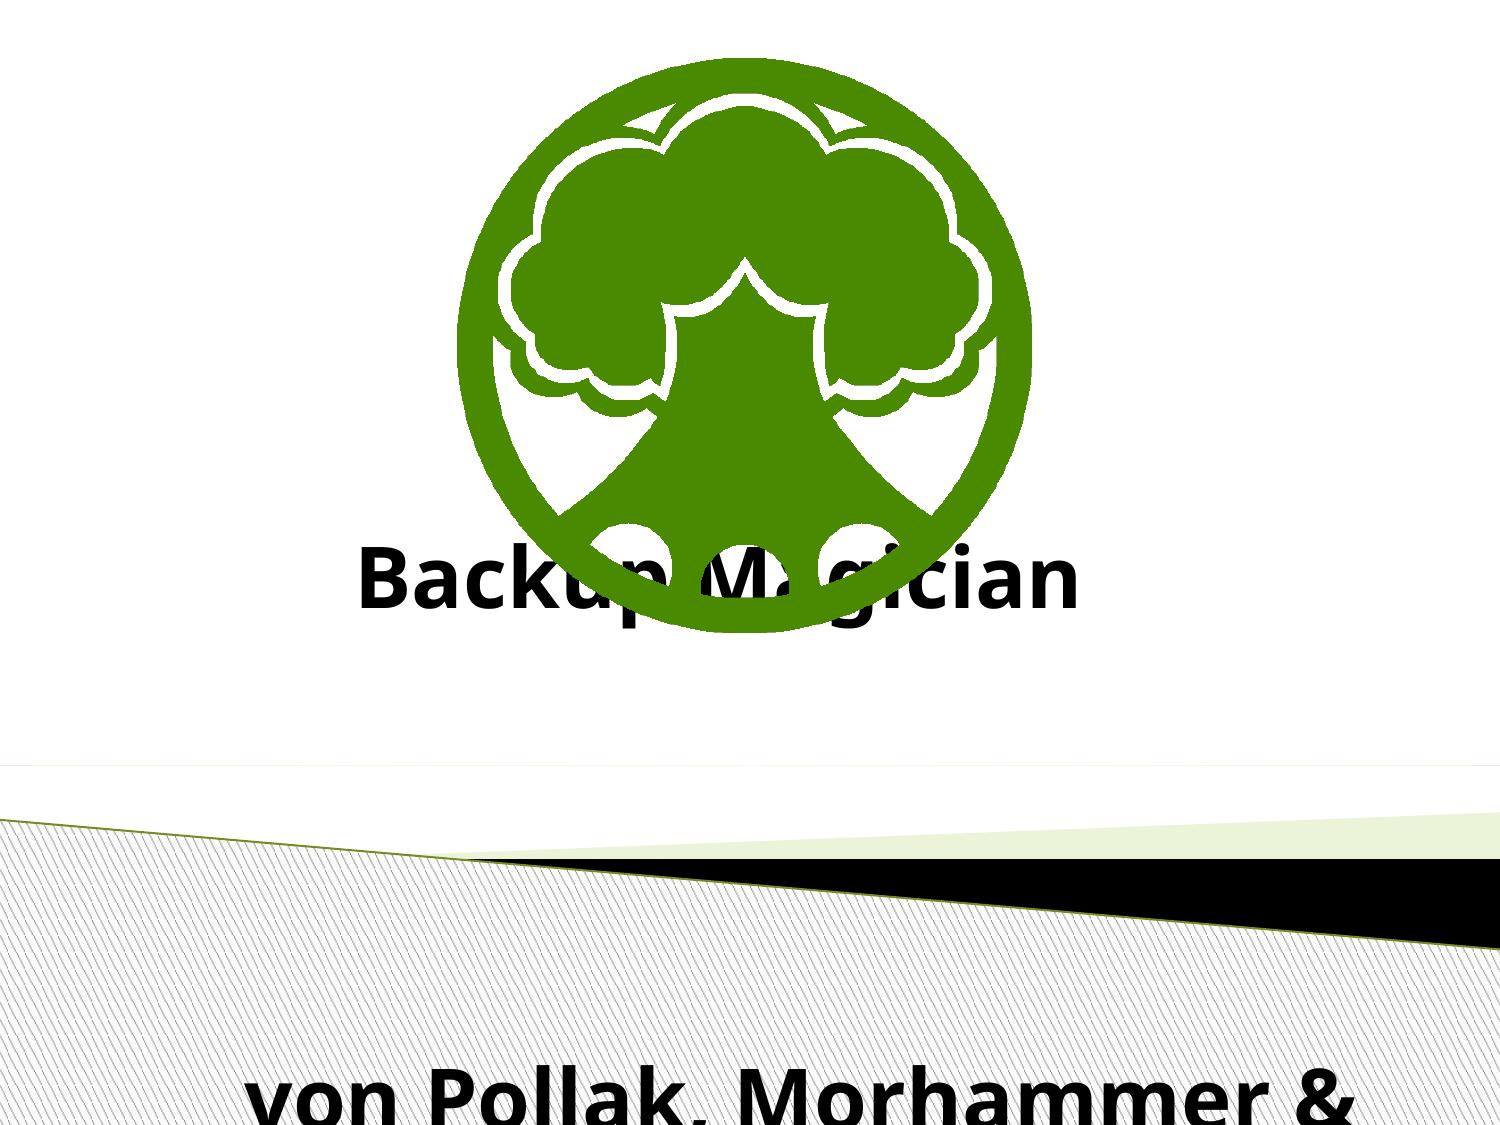

# Backup Magician
von Pollak, Morhammer & Rus